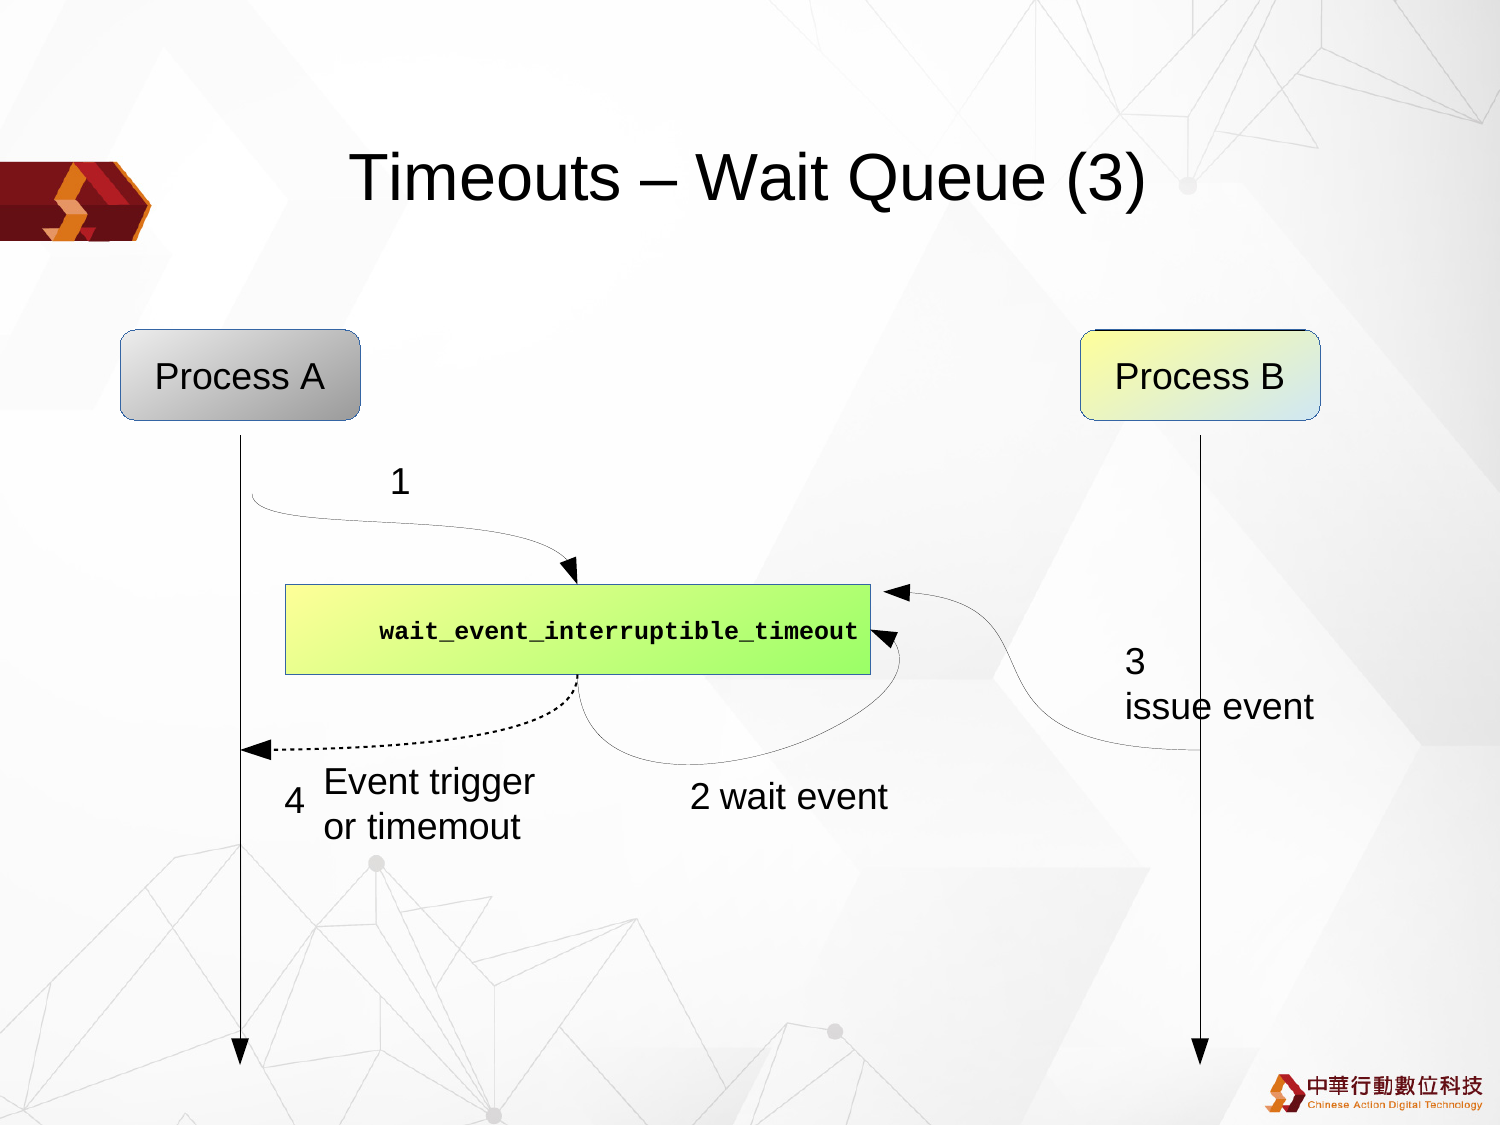

# Timeouts – Wait Queue (3)
Process A
Process B
1
wait_event_interruptible_timeout
3
issue event
Event trigger or timemout
2
wait event
4